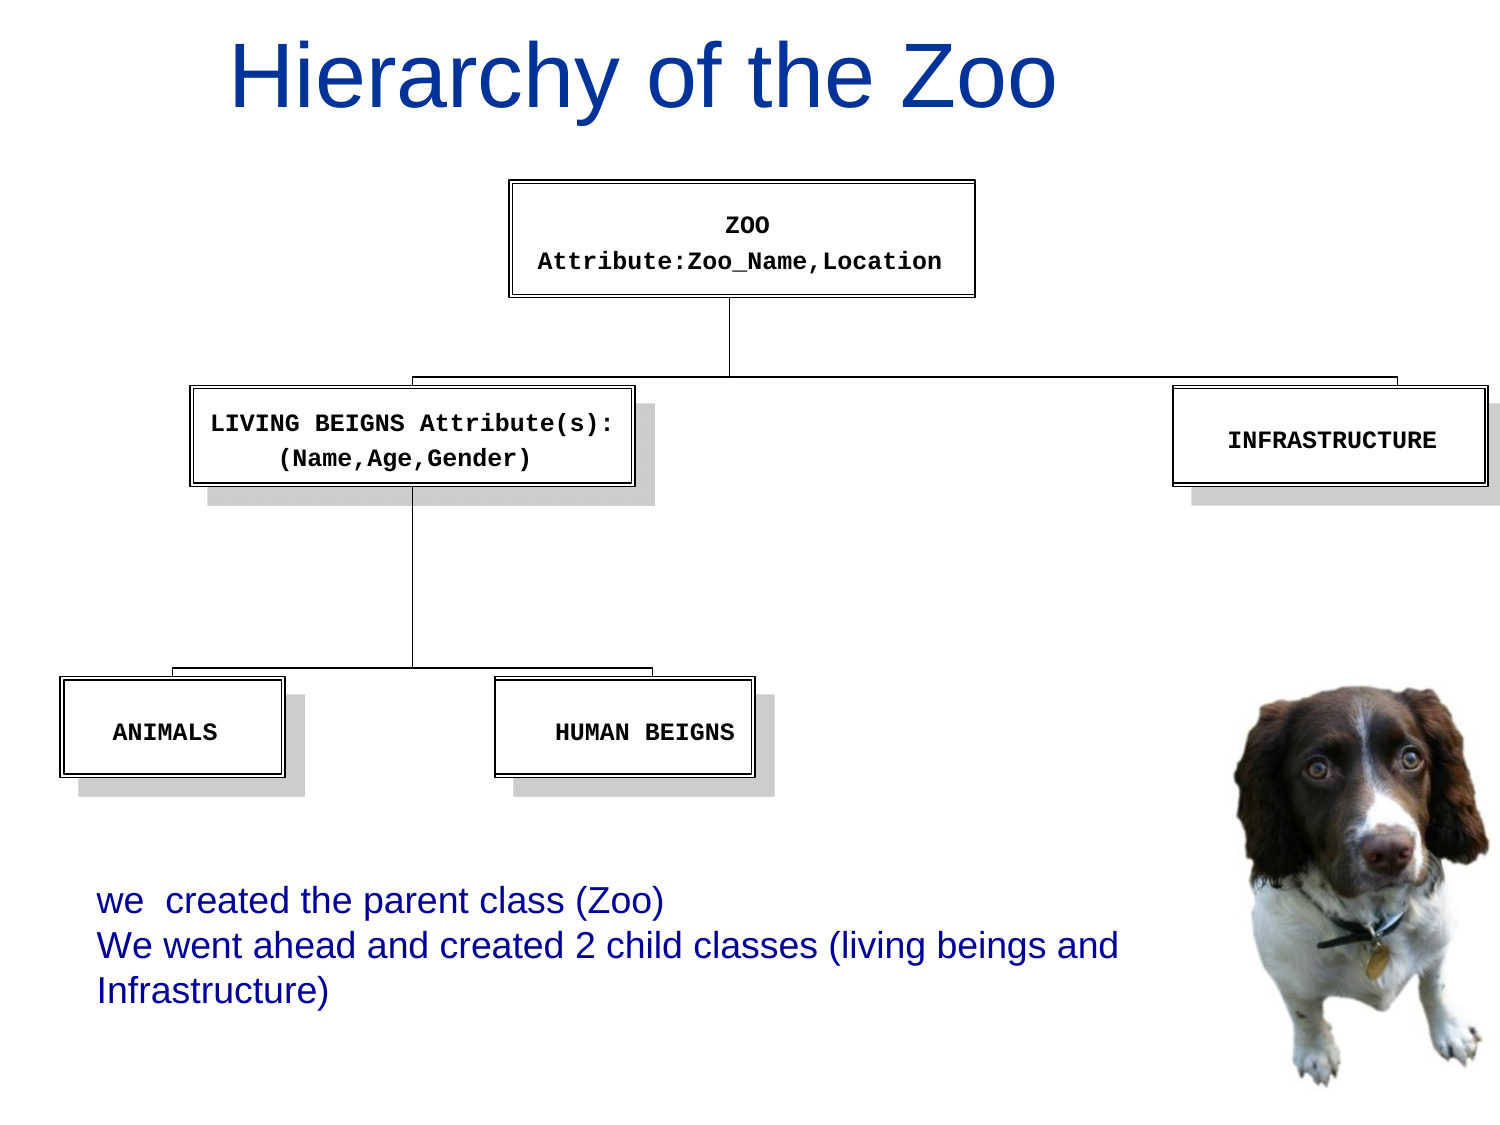

Hierarchy of the Zoo
ZOO Attribute:Zoo_Name,Location
INFRASTRUCTURE
LIVING BEIGNS Attribute(s):(Name,Age,Gender)
ANIMALS
HUMAN BEIGNS
we created the parent class (Zoo)
We went ahead and created 2 child classes (living beings and Infrastructure)